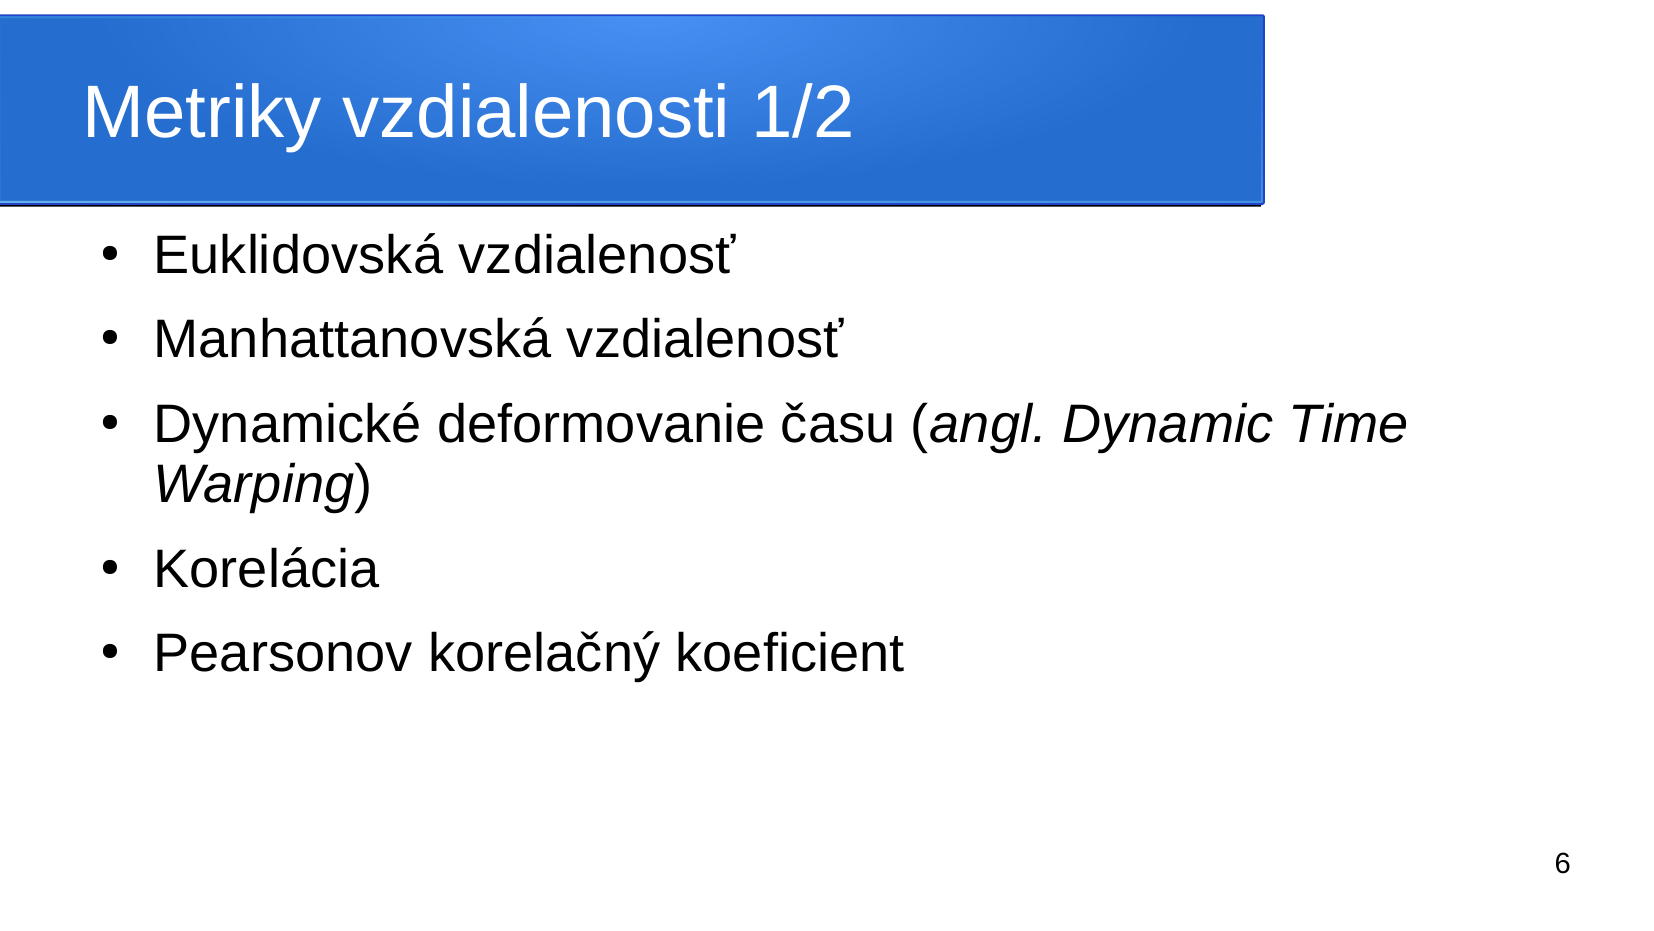

# Metriky vzdialenosti 1/2
Euklidovská vzdialenosť
Manhattanovská vzdialenosť
Dynamické deformovanie času (angl. Dynamic Time Warping)
Korelácia
Pearsonov korelačný koeficient
6